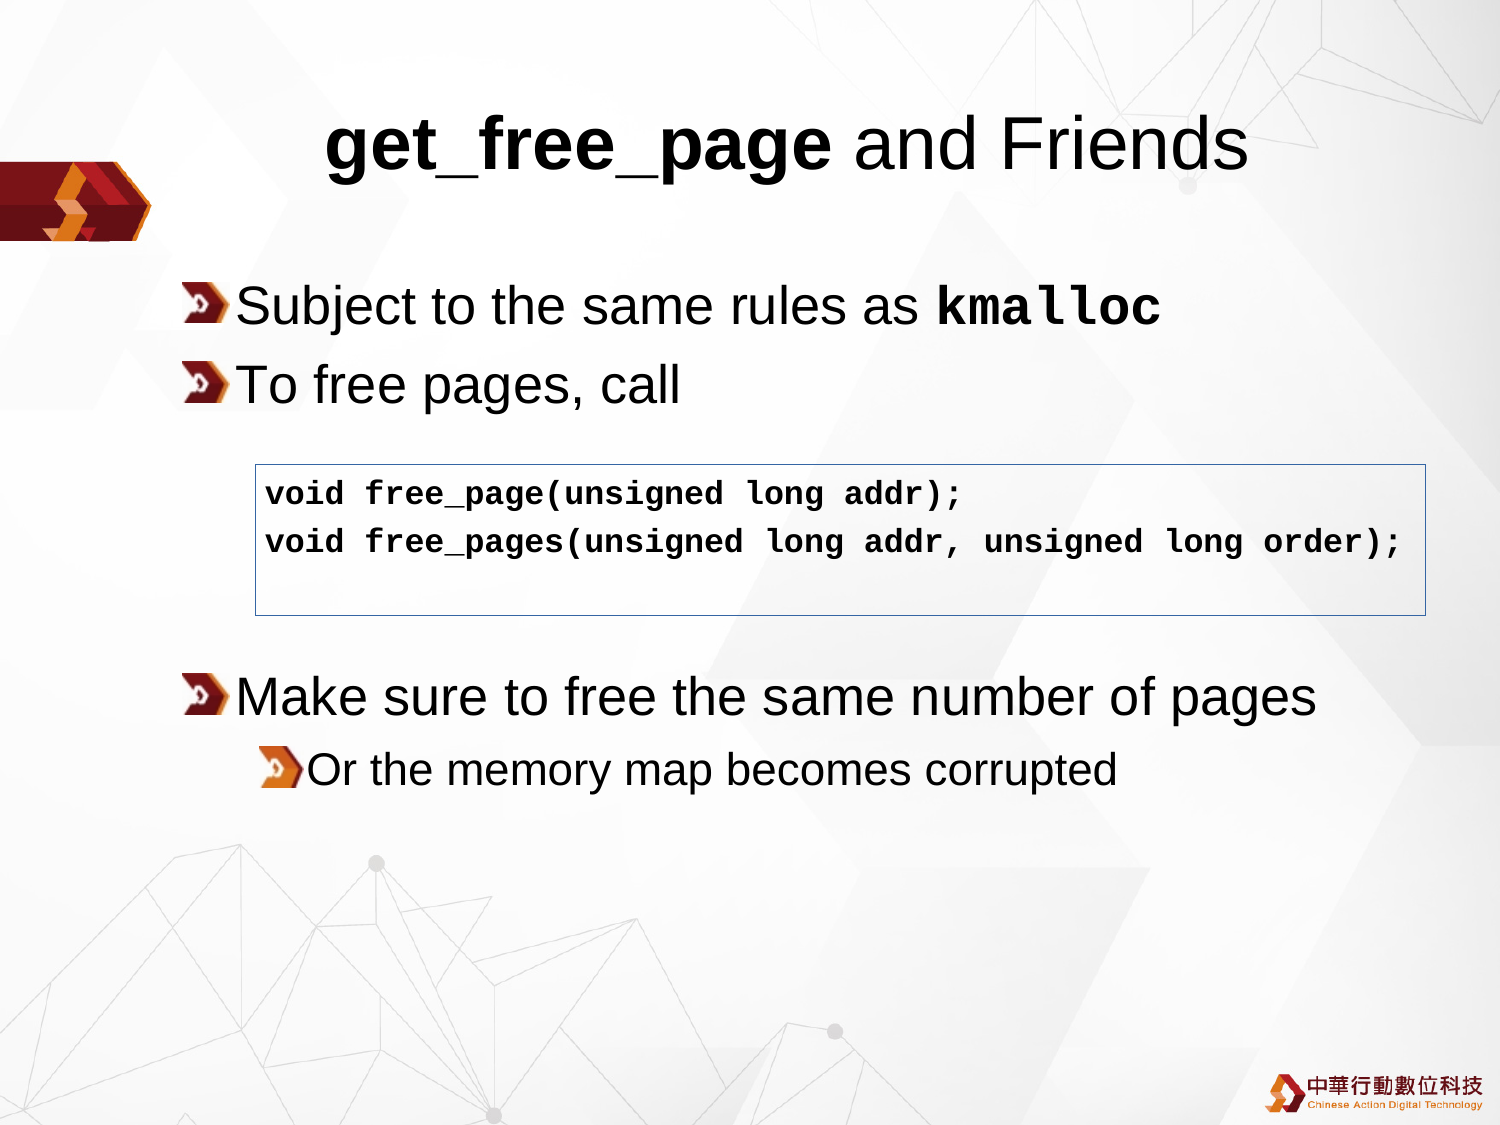

# get_free_page and Friends
Subject to the same rules as kmalloc
To free pages, call
 void free_page(unsigned long addr);
 void free_pages(unsigned long addr, unsigned long order);
Make sure to free the same number of pages
Or the memory map becomes corrupted